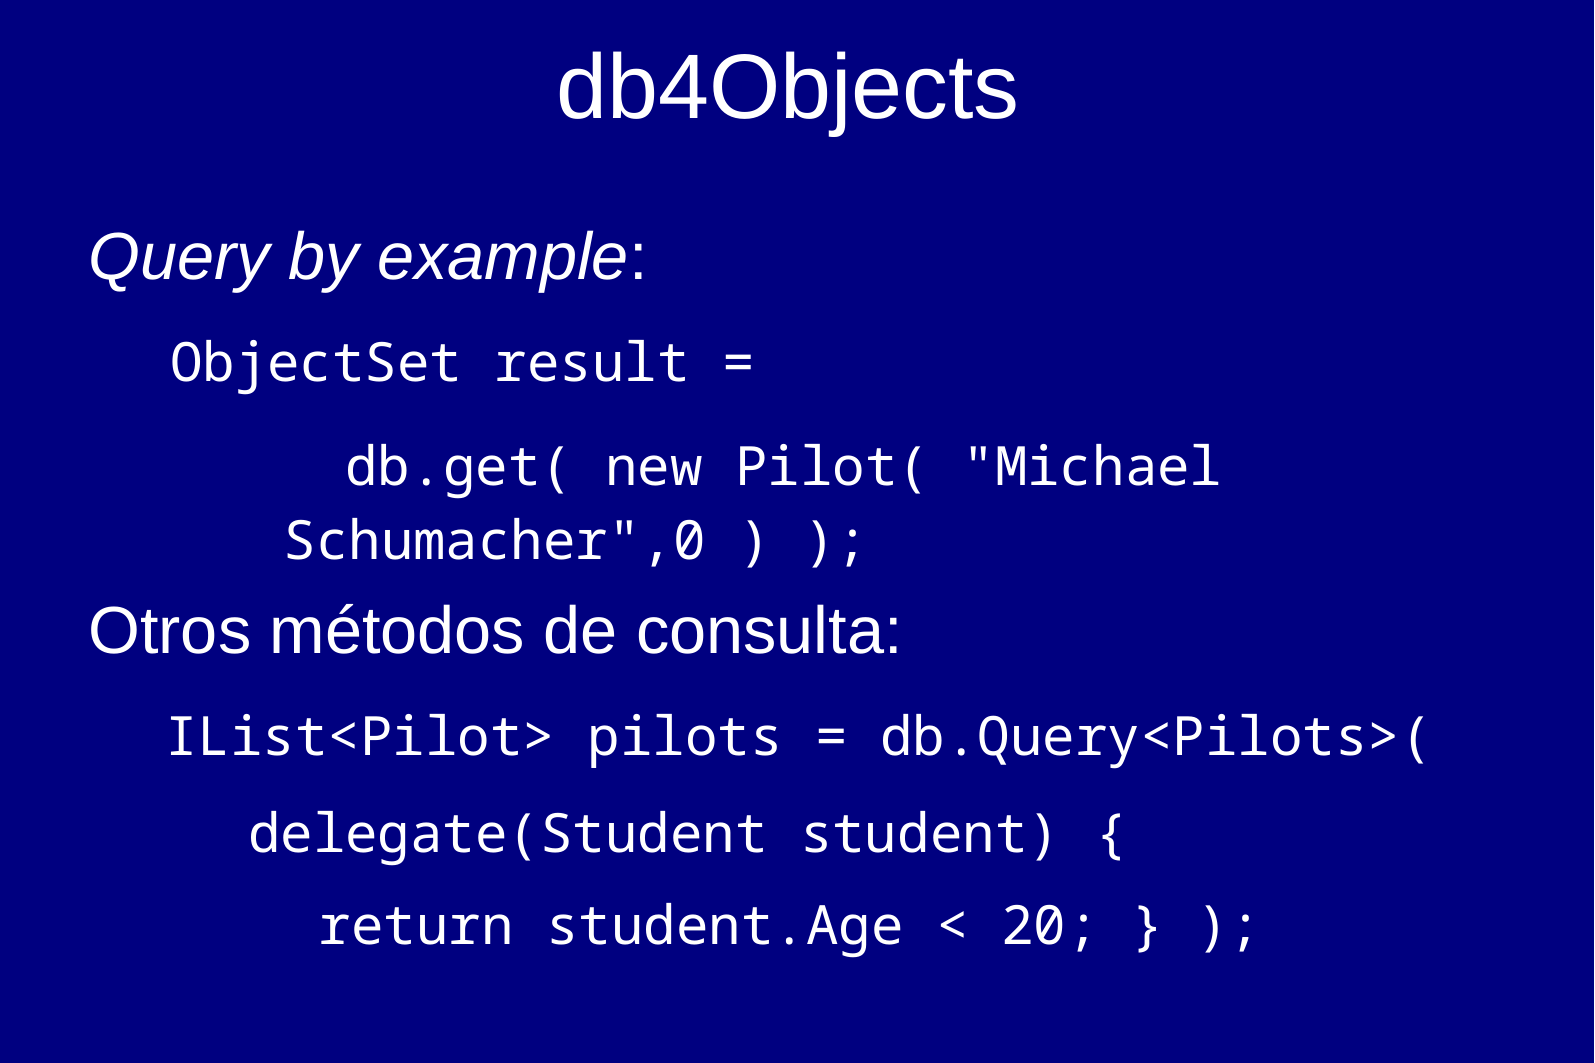

# db4Objects
Query by example:
 ObjectSet result =
 db.get( new Pilot( "Michael Schumacher",0 ) );
Otros métodos de consulta:
IList<Pilot> pilots = db.Query<Pilots>(
delegate(Student student) 	{
return student.Age < 20; } );